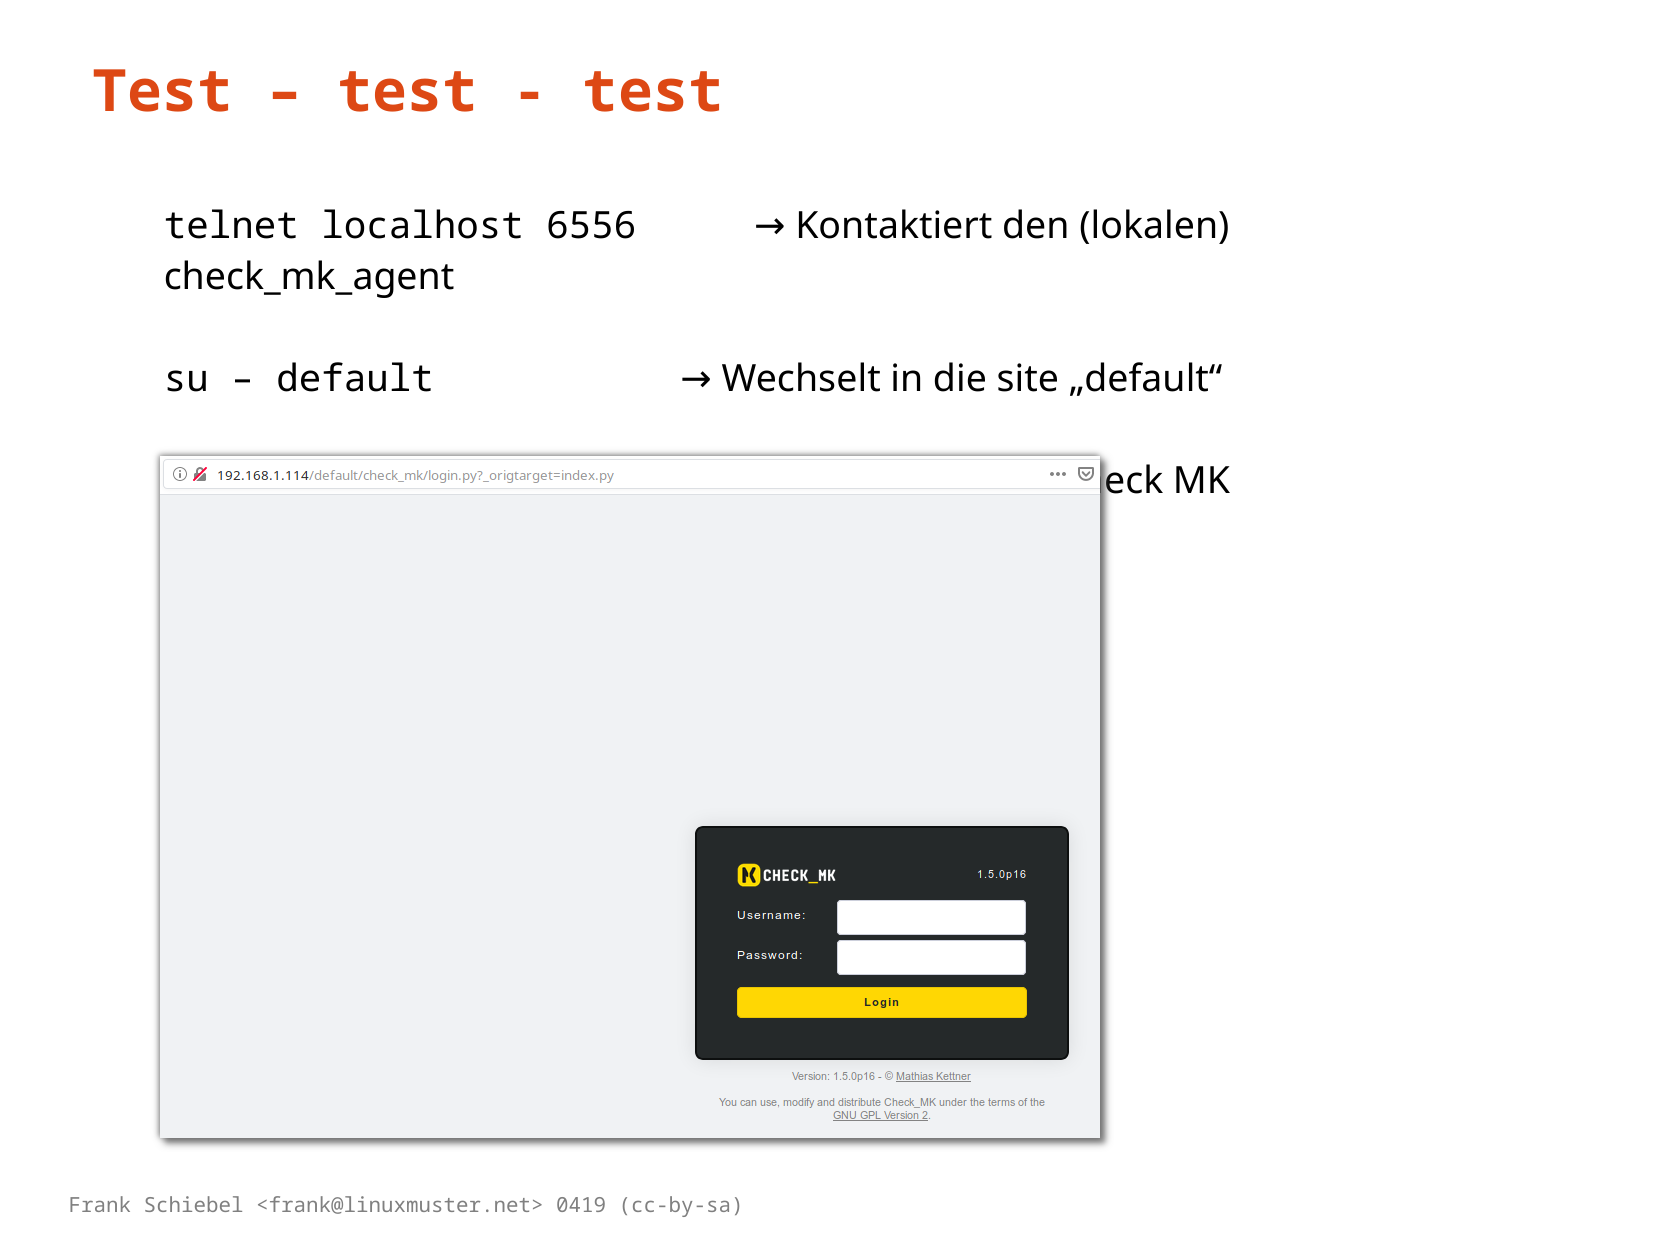

Test – test - test
telnet localhost 6556 	→ Kontaktiert den (lokalen) check_mk_agent
su – default 			→ Wechselt in die site „default“
https://ip-des-raspis/default 	→ öffnet das Check MK Webinterface